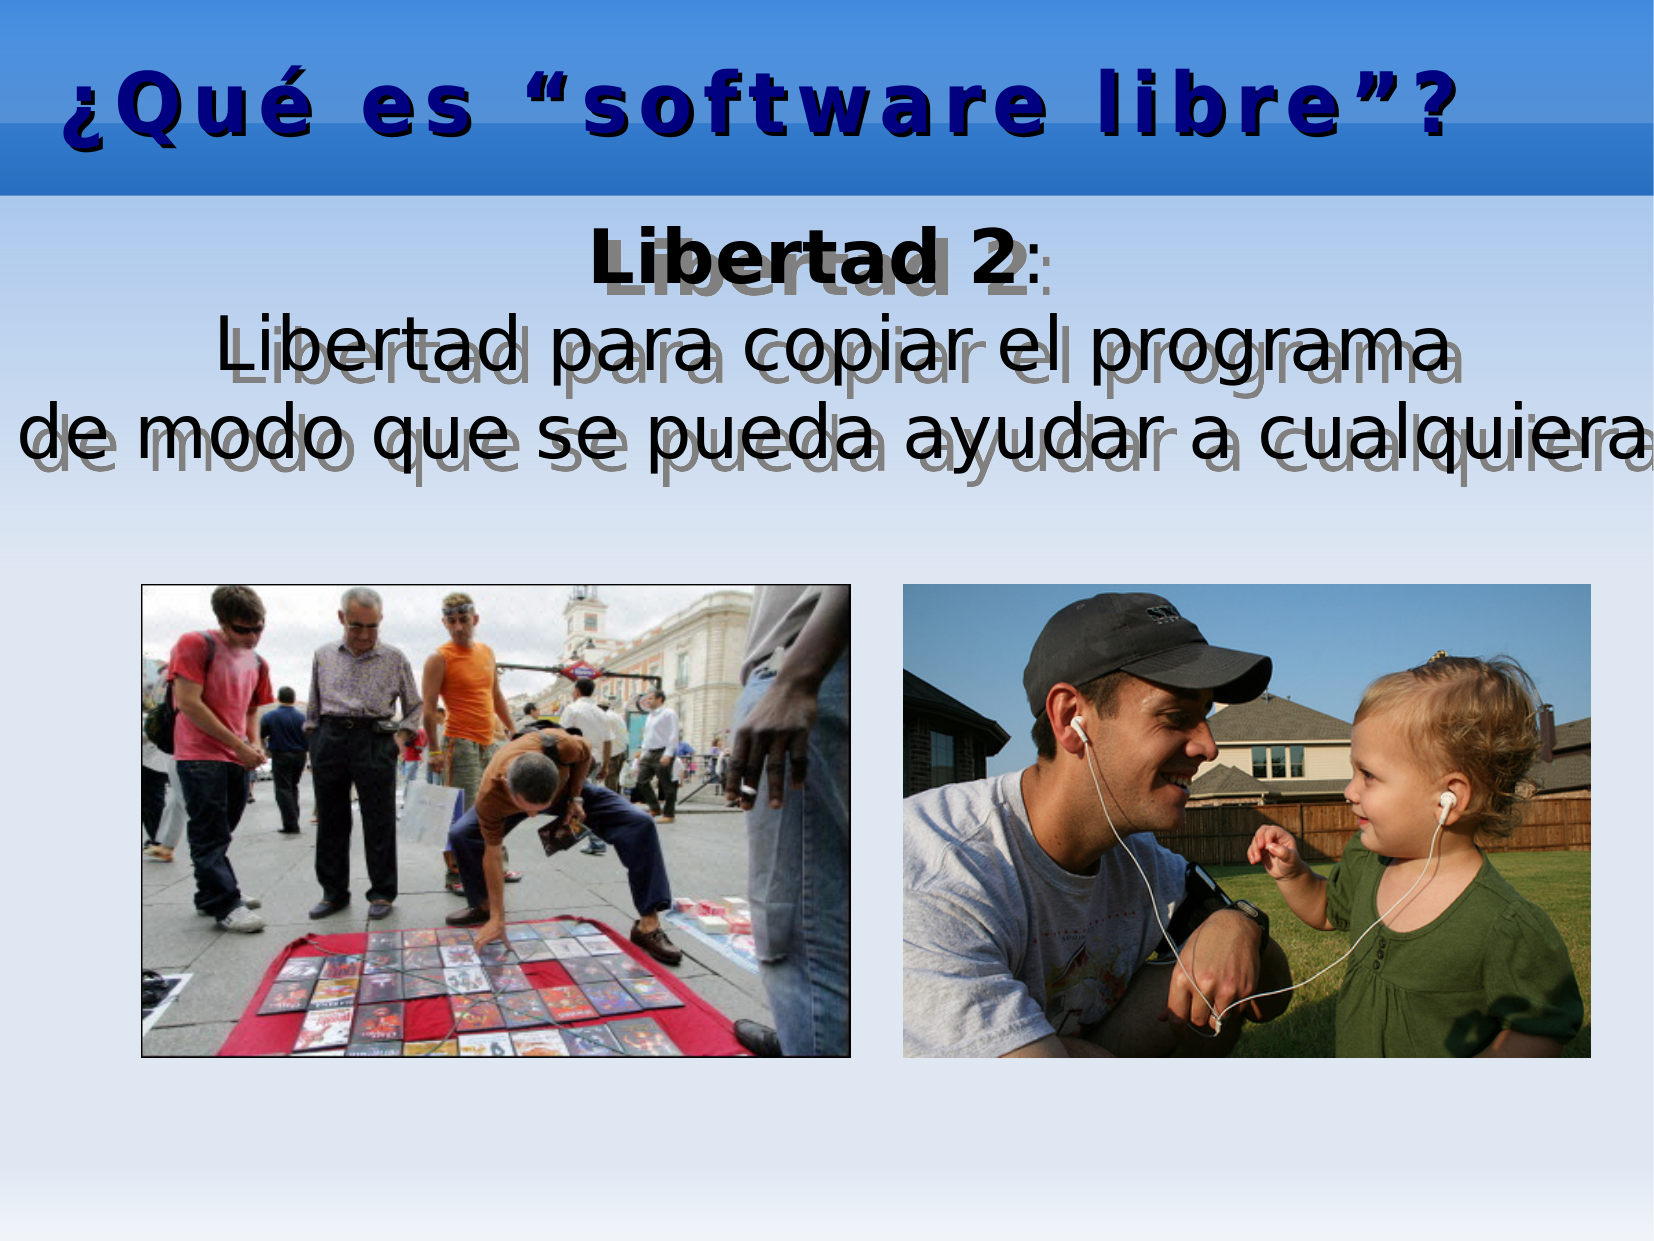

# ¿Qué es “software libre”?
Libertad 2:
Libertad para copiar el programa
de modo que se pueda ayudar a cualquiera